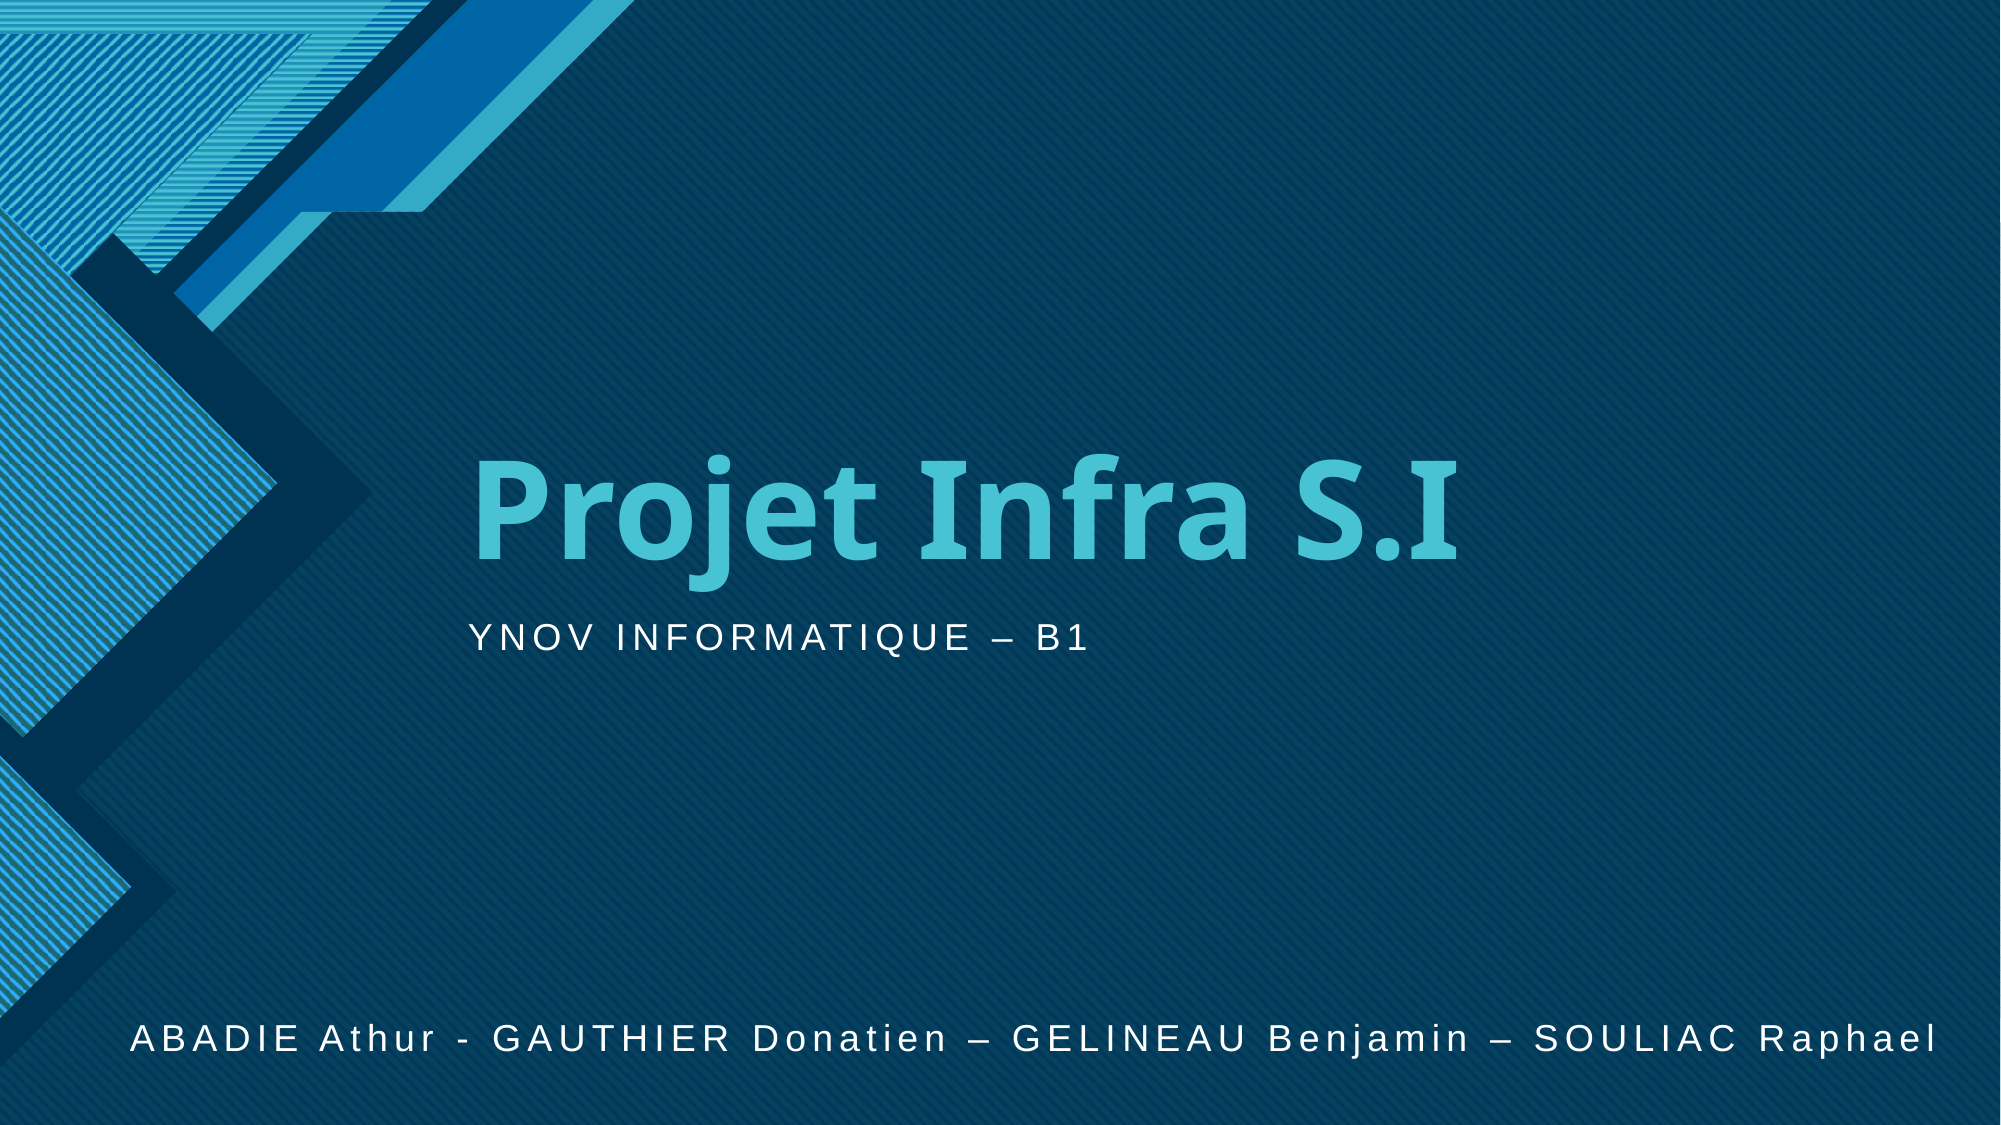

# Projet Infra S.I
YNOV INFORMATIQUE – B1
ABADIE Athur - GAUTHIER Donatien – GELINEAU Benjamin – SOULIAC Raphael